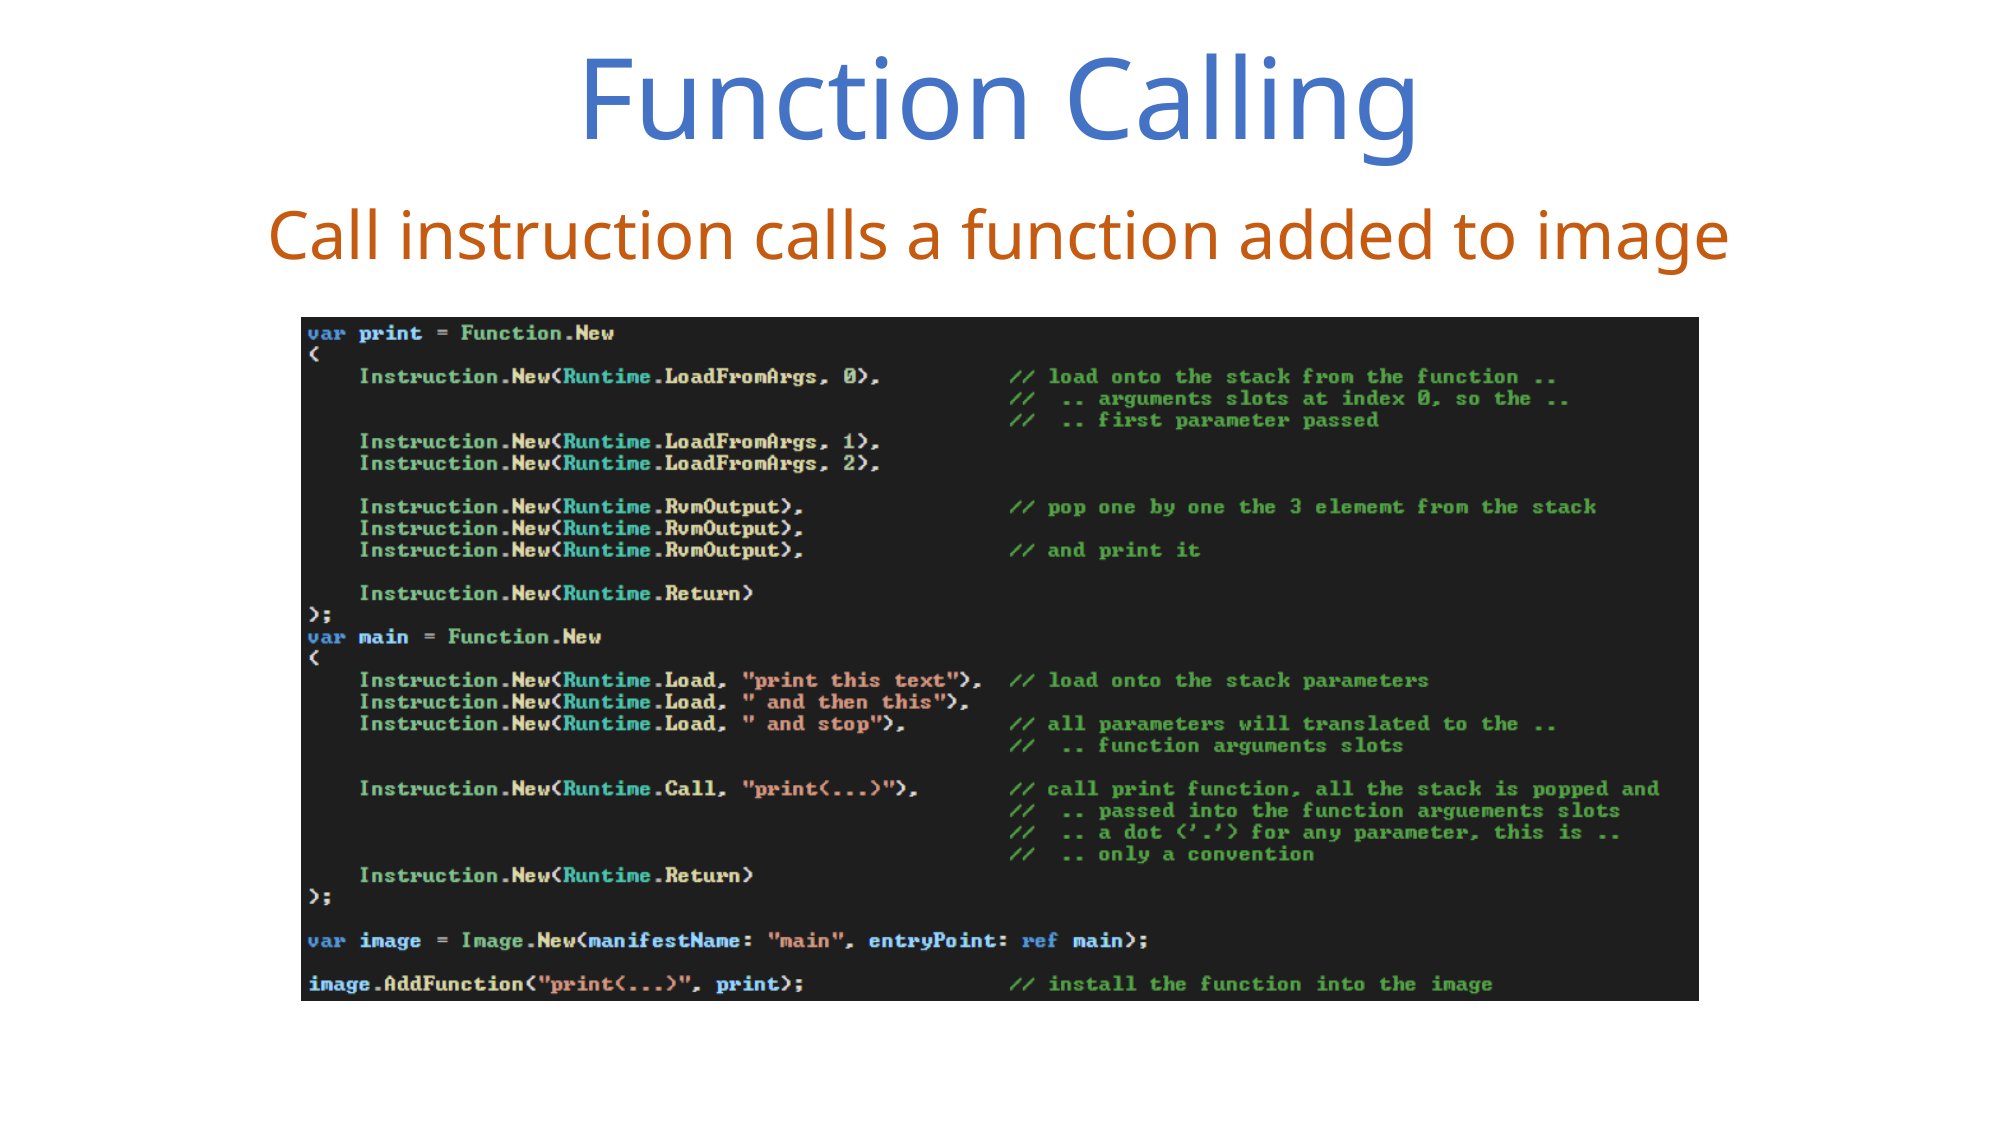

Function Calling
Call instruction calls a function added to image